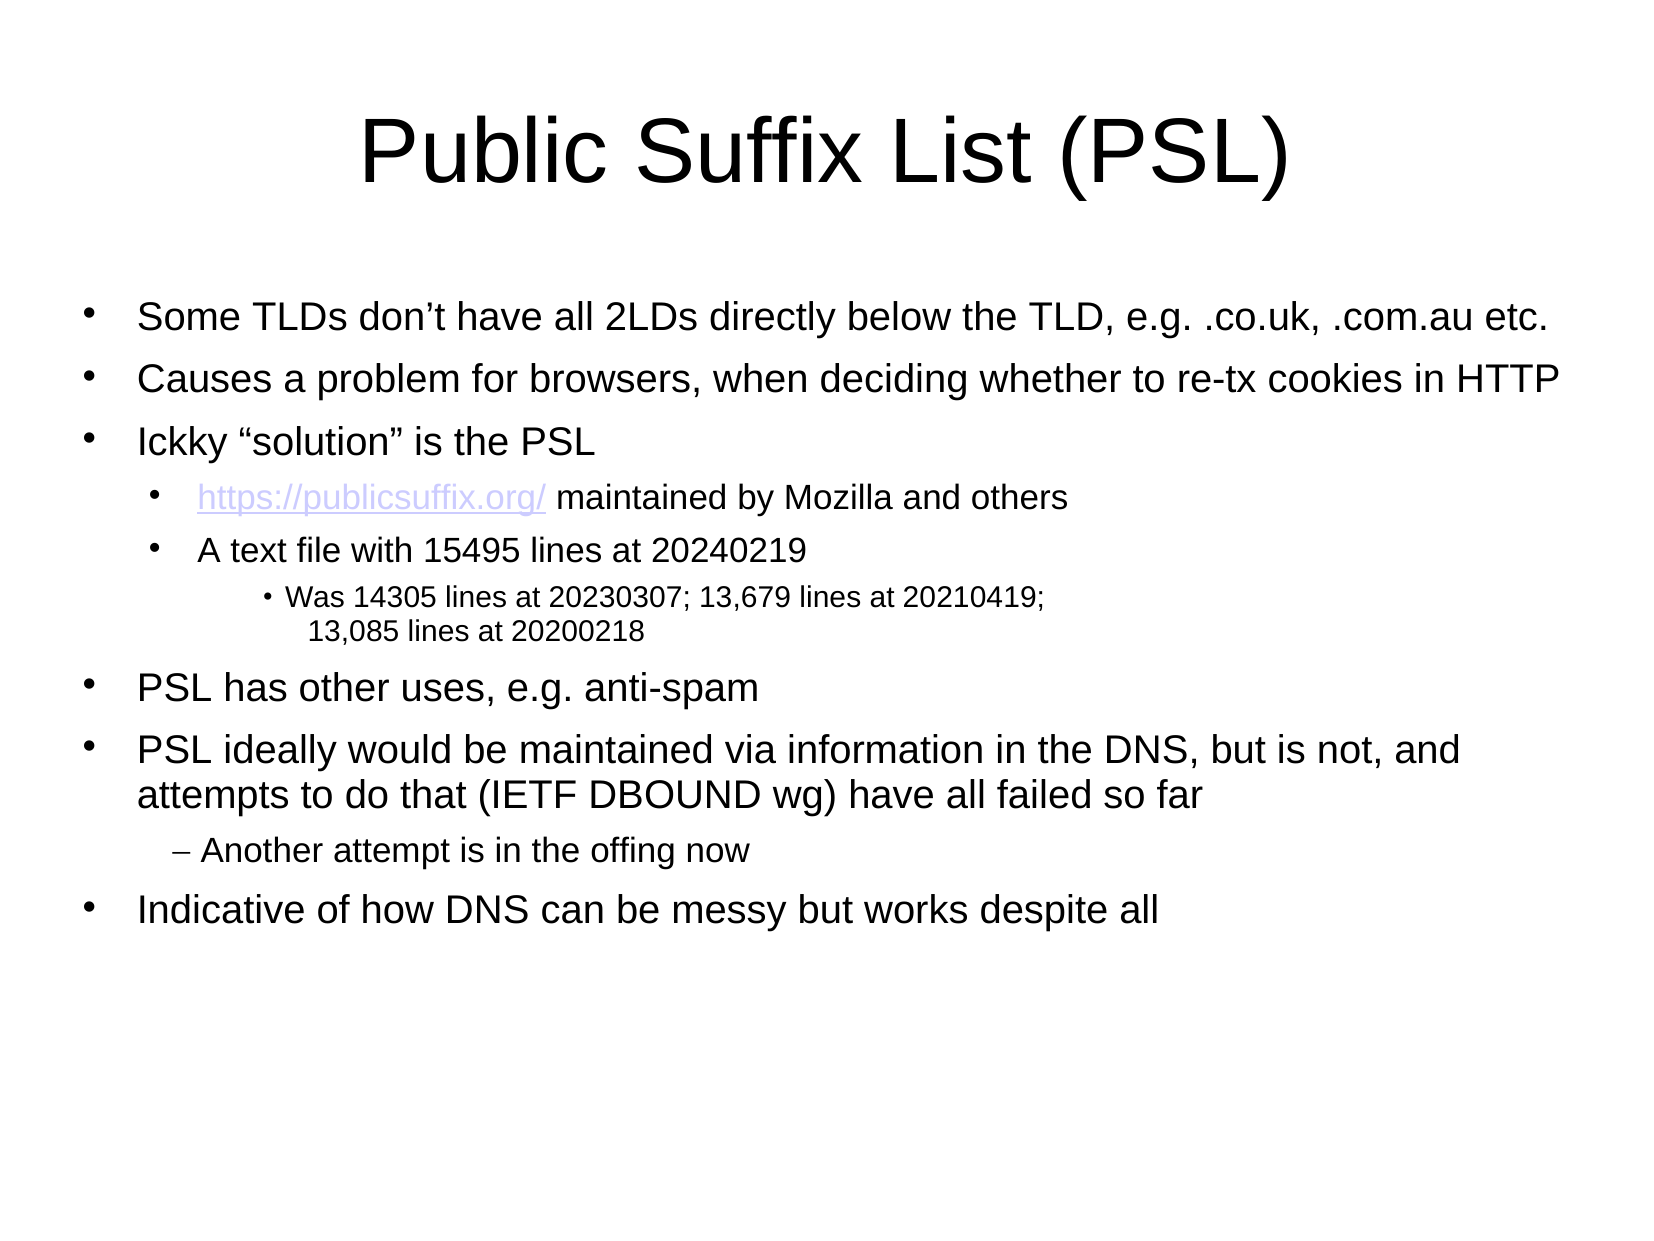

# Public Suffix List (PSL)
Some TLDs don’t have all 2LDs directly below the TLD, e.g. .co.uk, .com.au etc.
Causes a problem for browsers, when deciding whether to re-tx cookies in HTTP
Ickky “solution” is the PSL
https://publicsuffix.org/ maintained by Mozilla and others
A text file with 15495 lines at 20240219
Was 14305 lines at 20230307; 13,679 lines at 20210419;
13,085 lines at 20200218
PSL has other uses, e.g. anti-spam
PSL ideally would be maintained via information in the DNS, but is not, and attempts to do that (IETF DBOUND wg) have all failed so far
Another attempt is in the offing now
Indicative of how DNS can be messy but works despite all